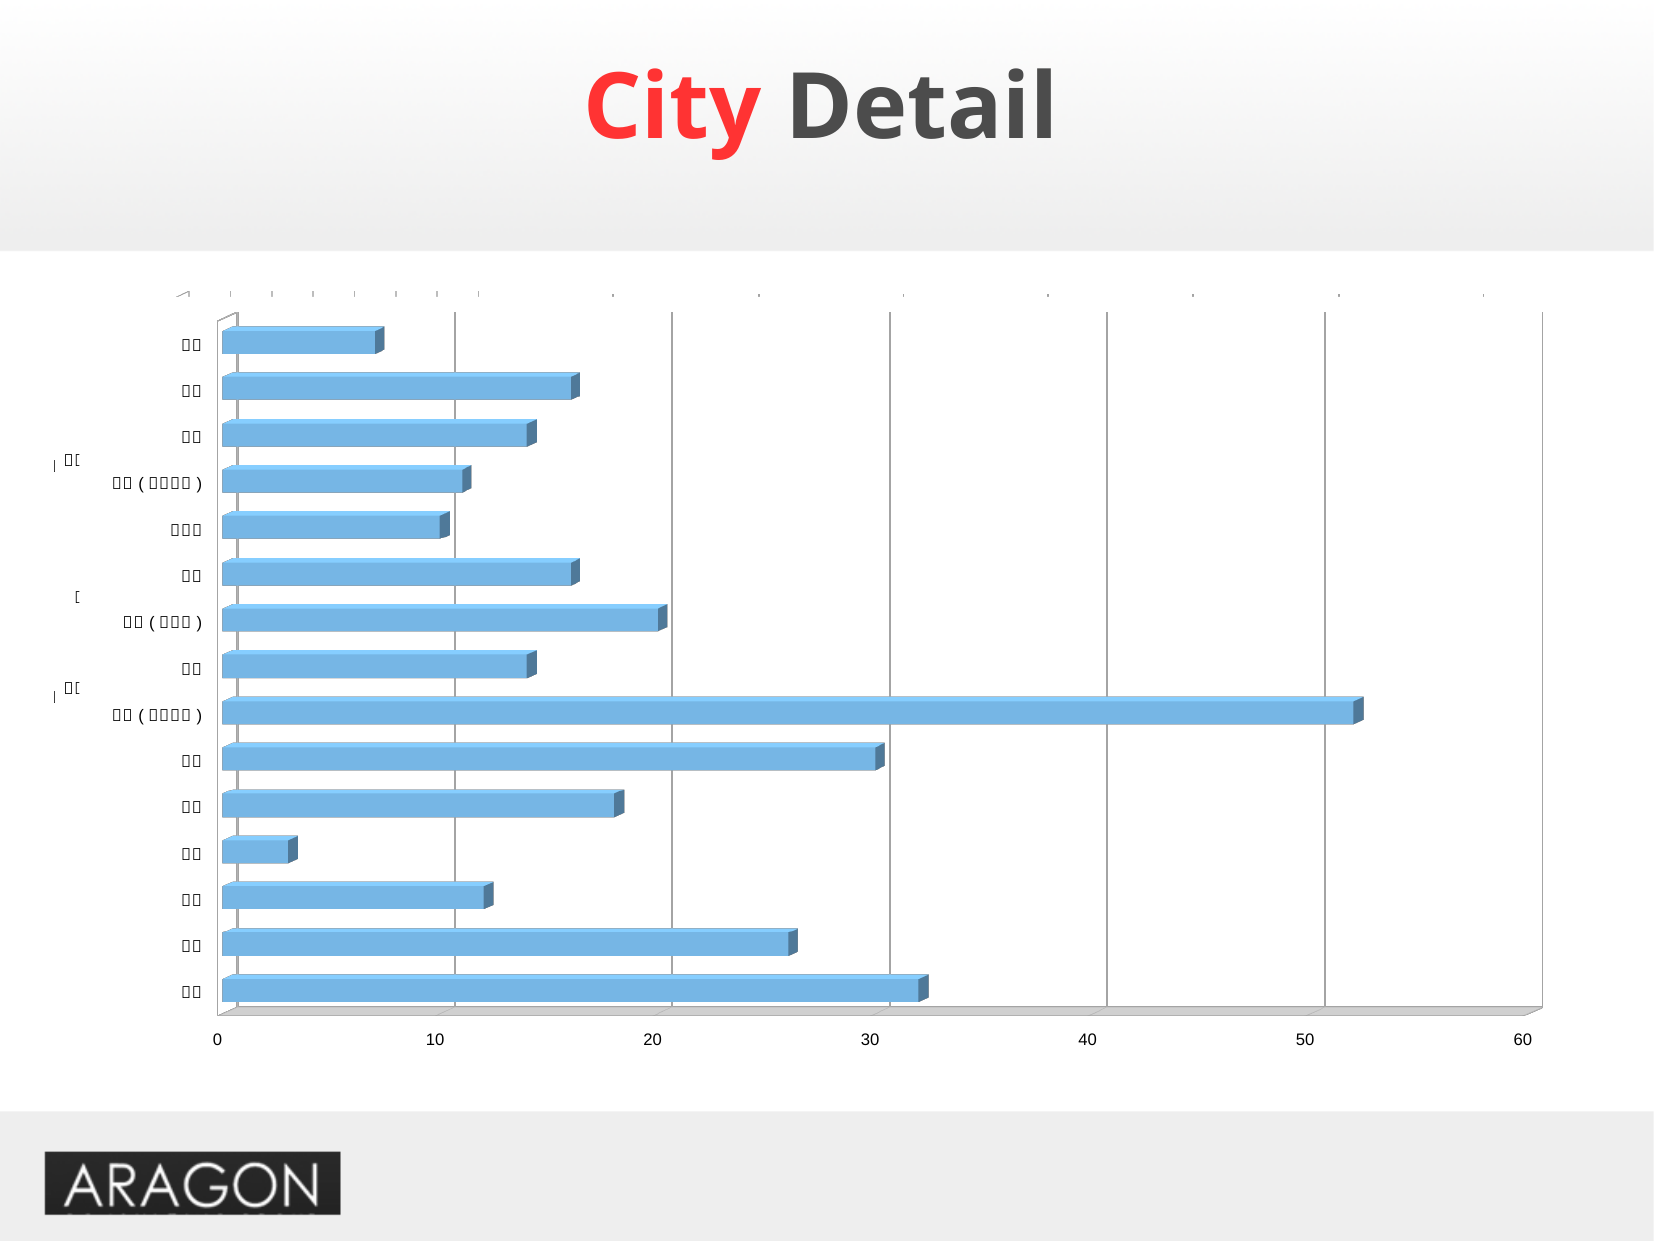

# City Detail
[unsupported chart]
[unsupported chart]
[unsupported chart]